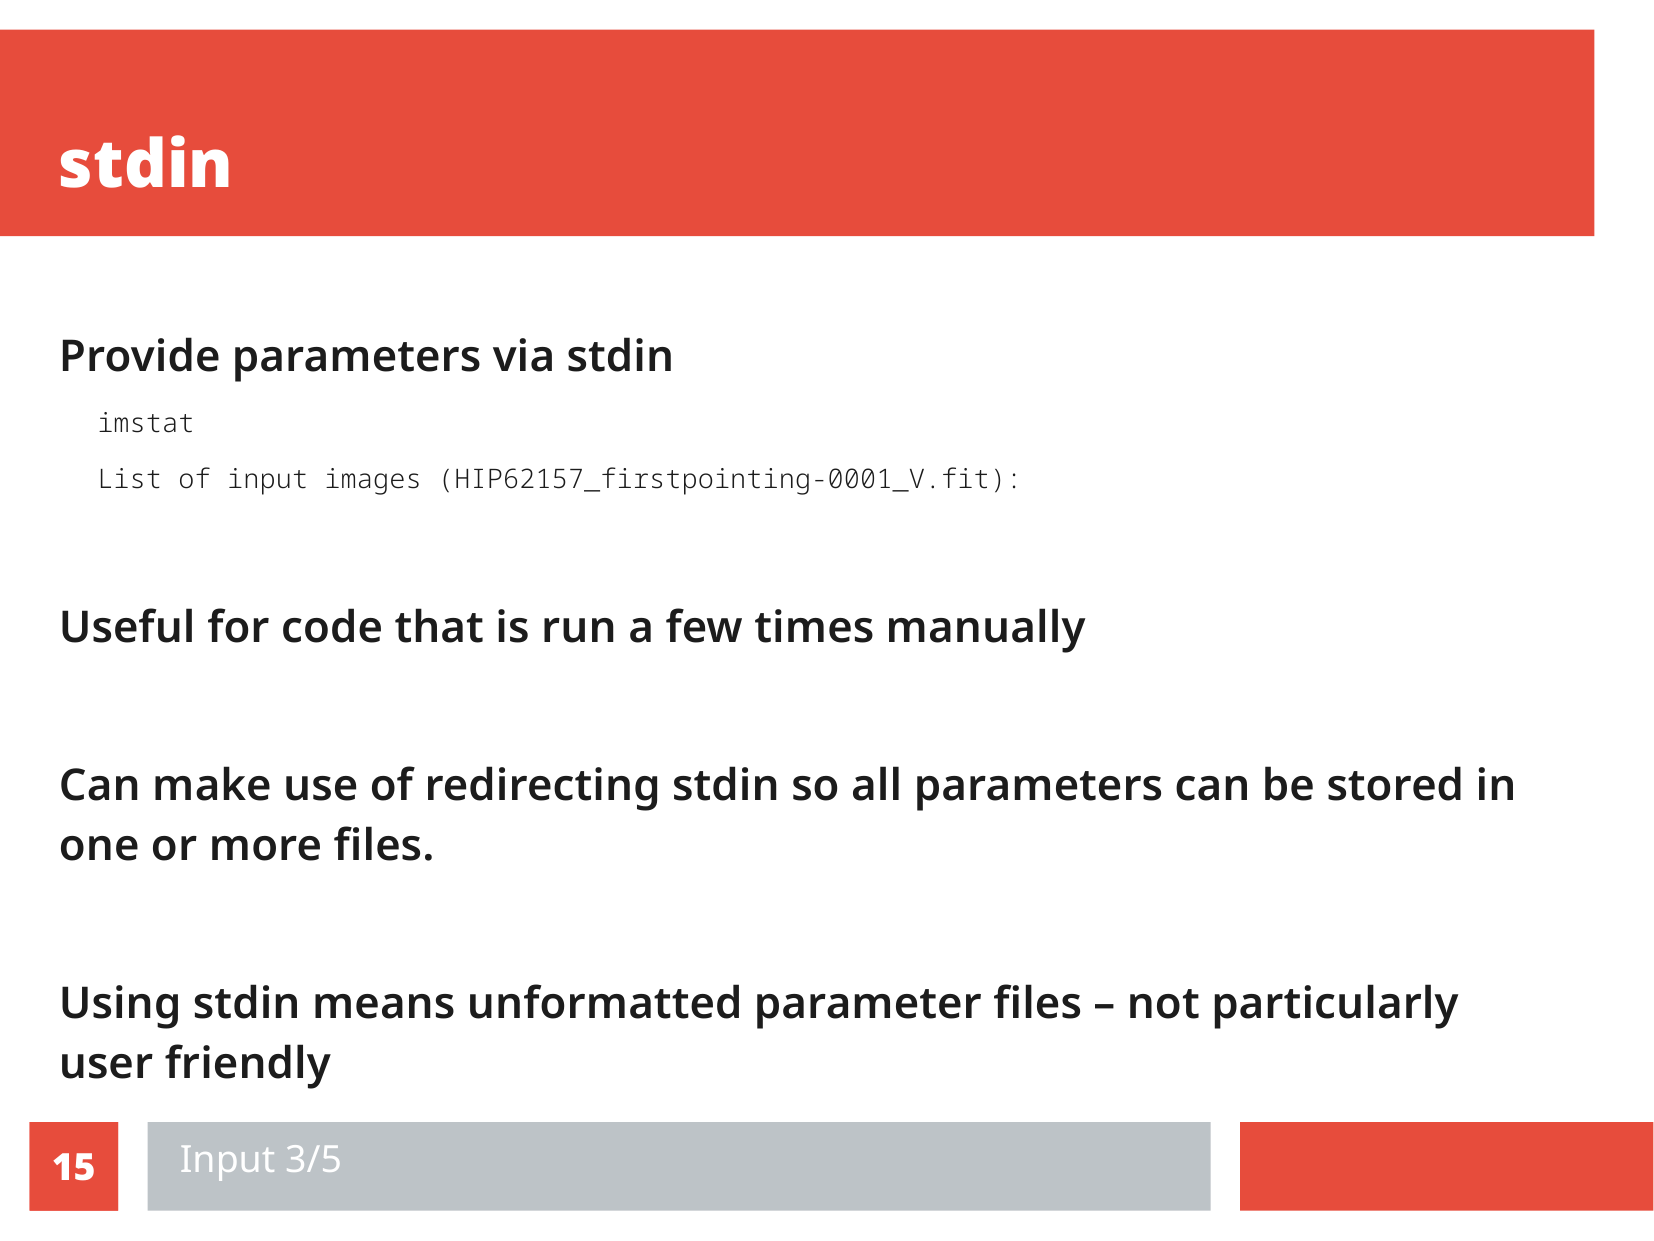

# stdin
Provide parameters via stdin
imstat
List of input images (HIP62157_firstpointing-0001_V.fit):
Useful for code that is run a few times manually
Can make use of redirecting stdin so all parameters can be stored in one or more files.
Using stdin means unformatted parameter files – not particularly user friendly
15
Input 3/5